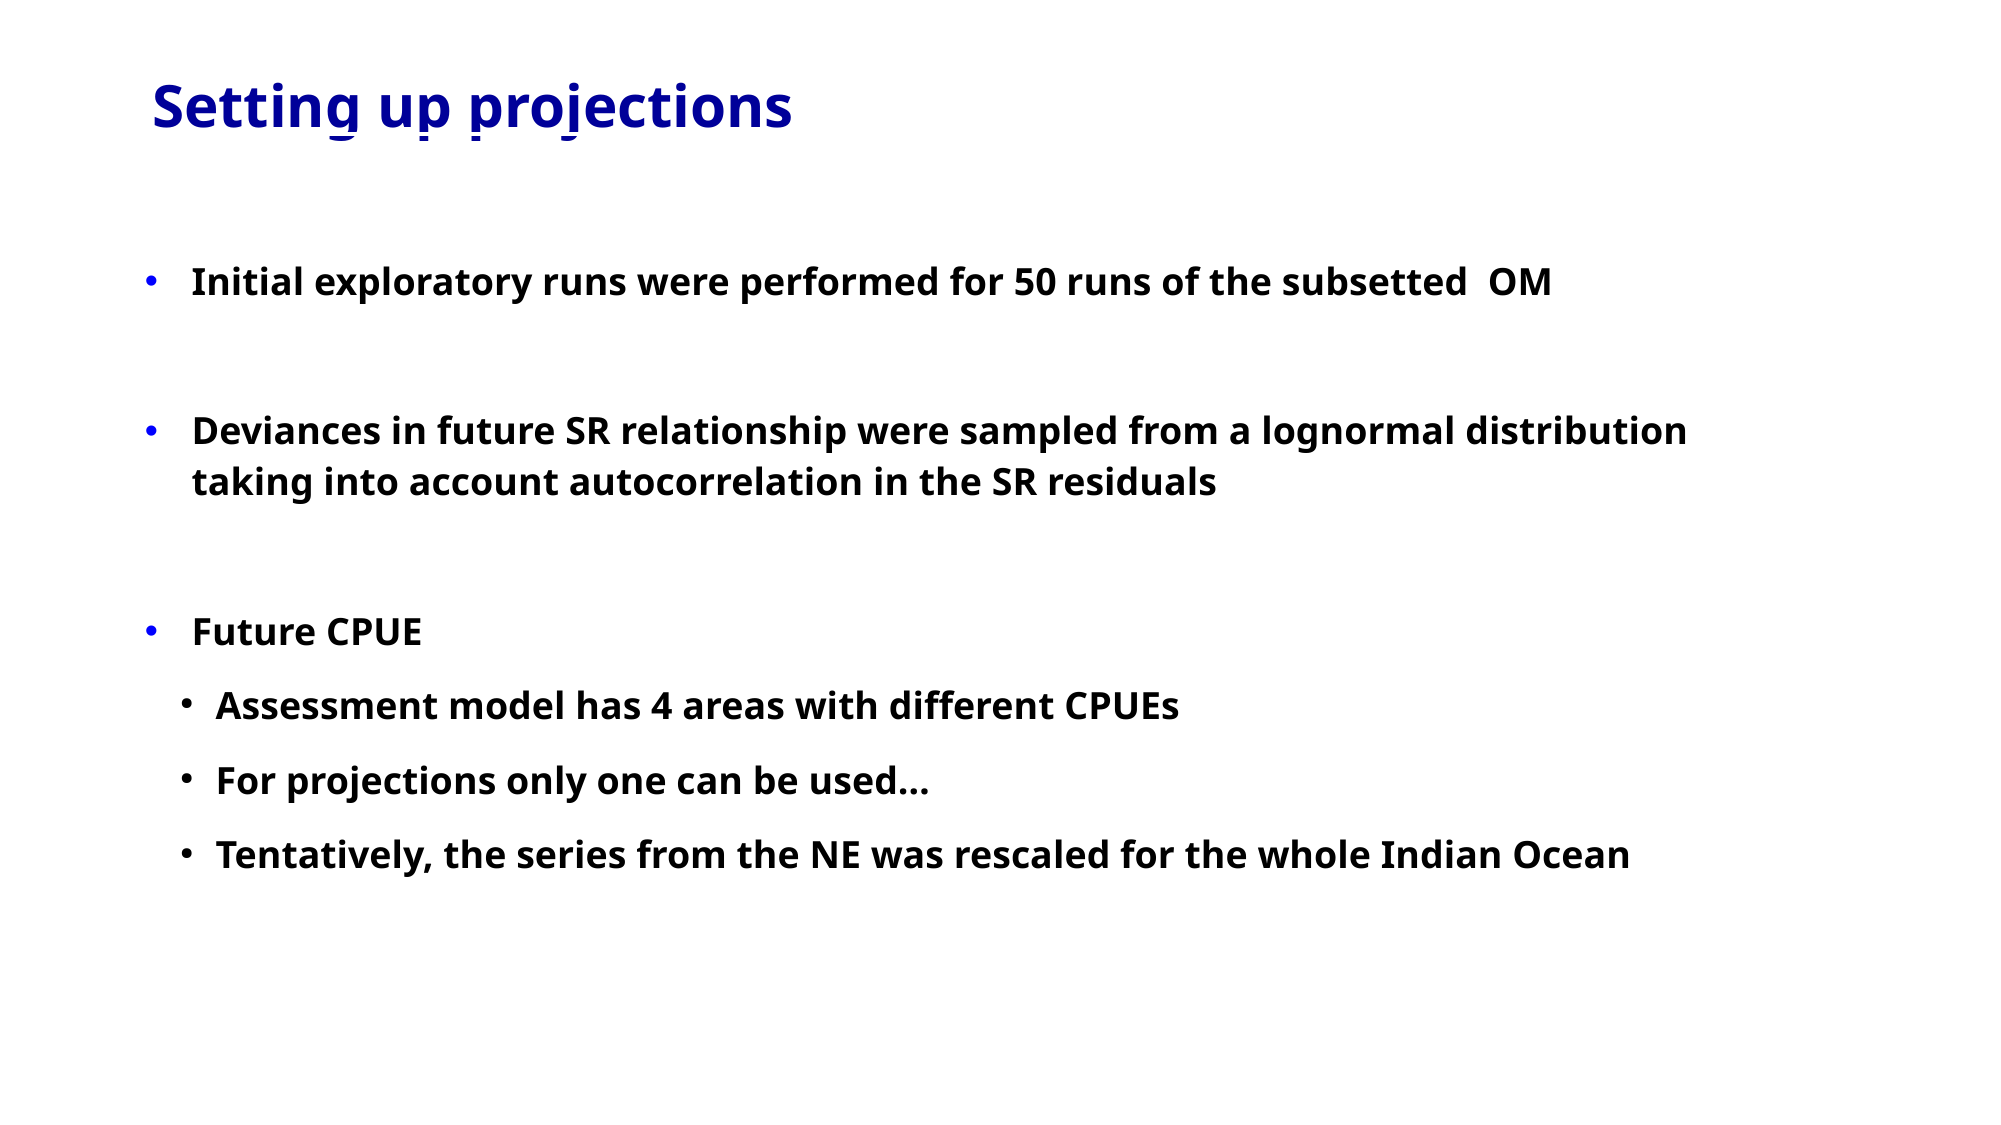

Setting up projections
Initial exploratory runs were performed for 50 runs of the subsetted OM
Deviances in future SR relationship were sampled from a lognormal distribution taking into account autocorrelation in the SR residuals
Future CPUE
Assessment model has 4 areas with different CPUEs
For projections only one can be used…
Tentatively, the series from the NE was rescaled for the whole Indian Ocean